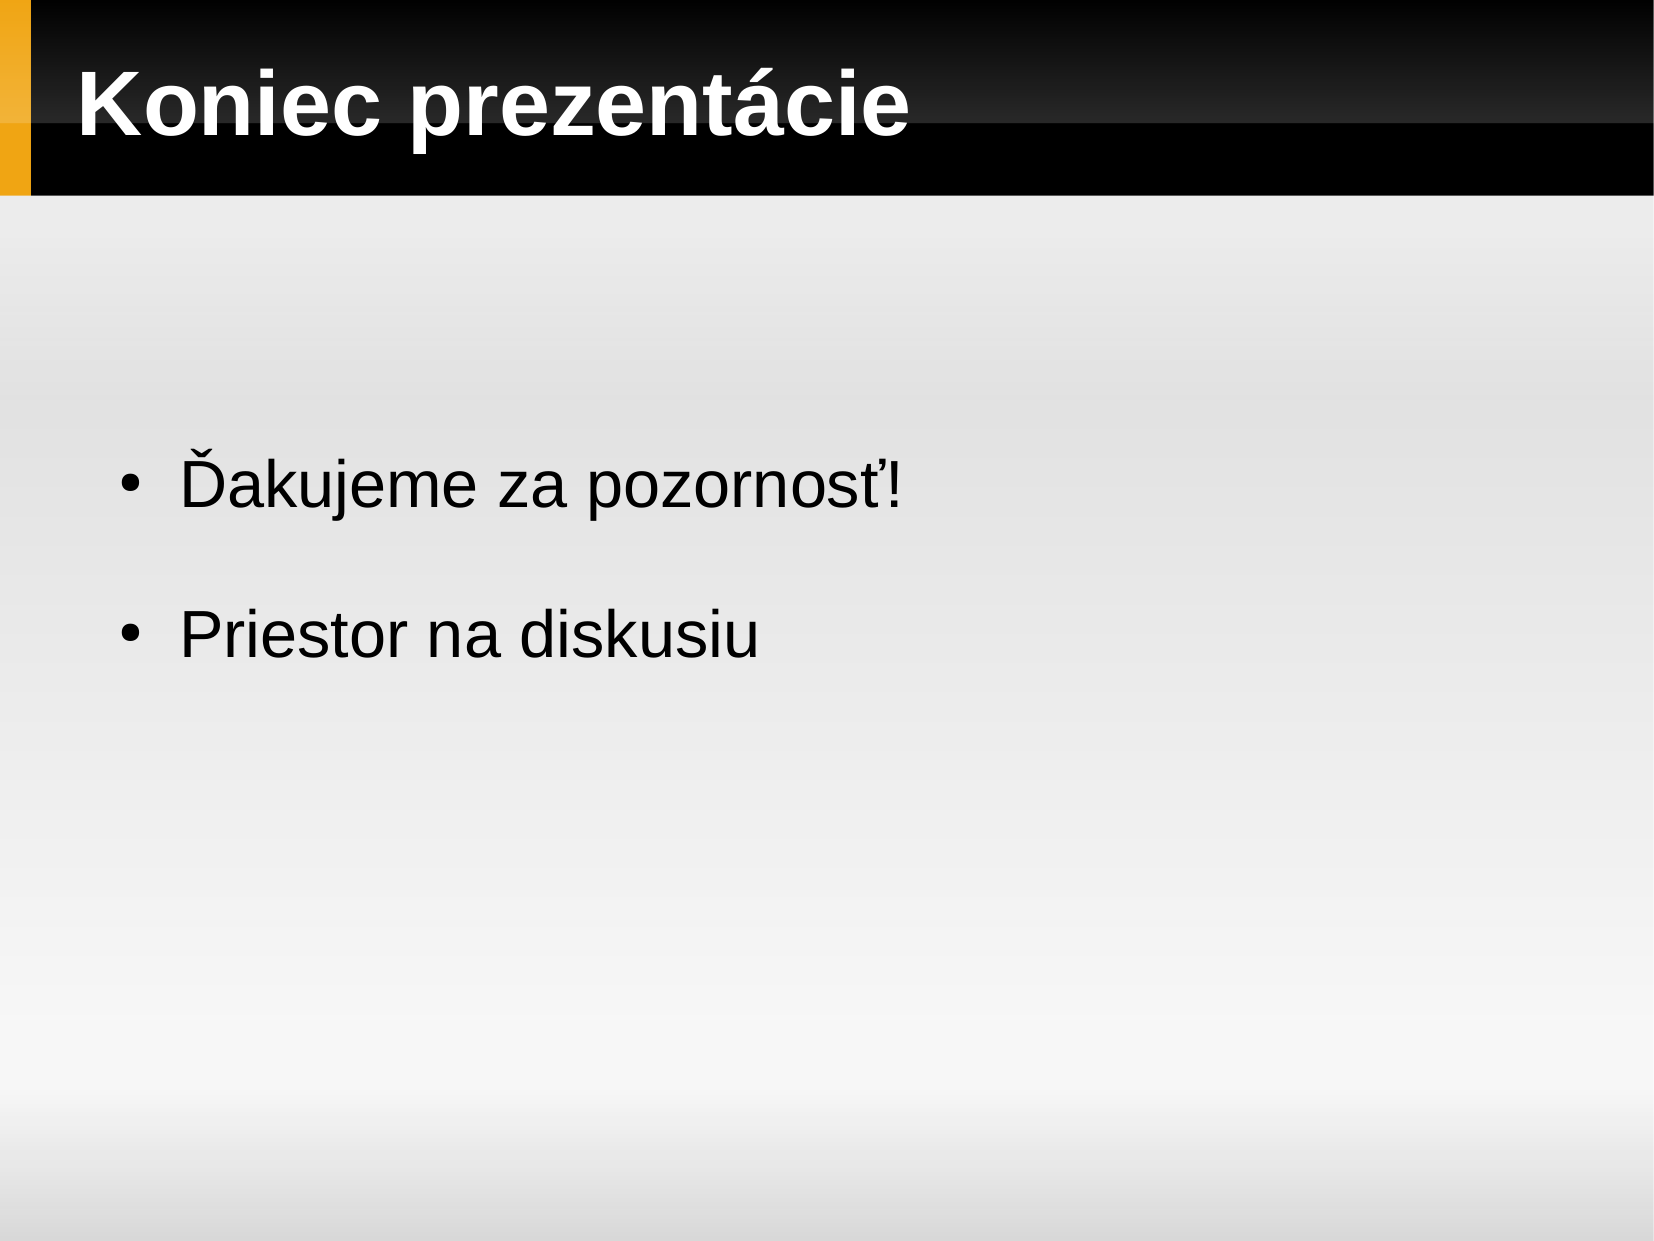

# Koniec prezentácie
 Ďakujeme za pozornosť!
 Priestor na diskusiu